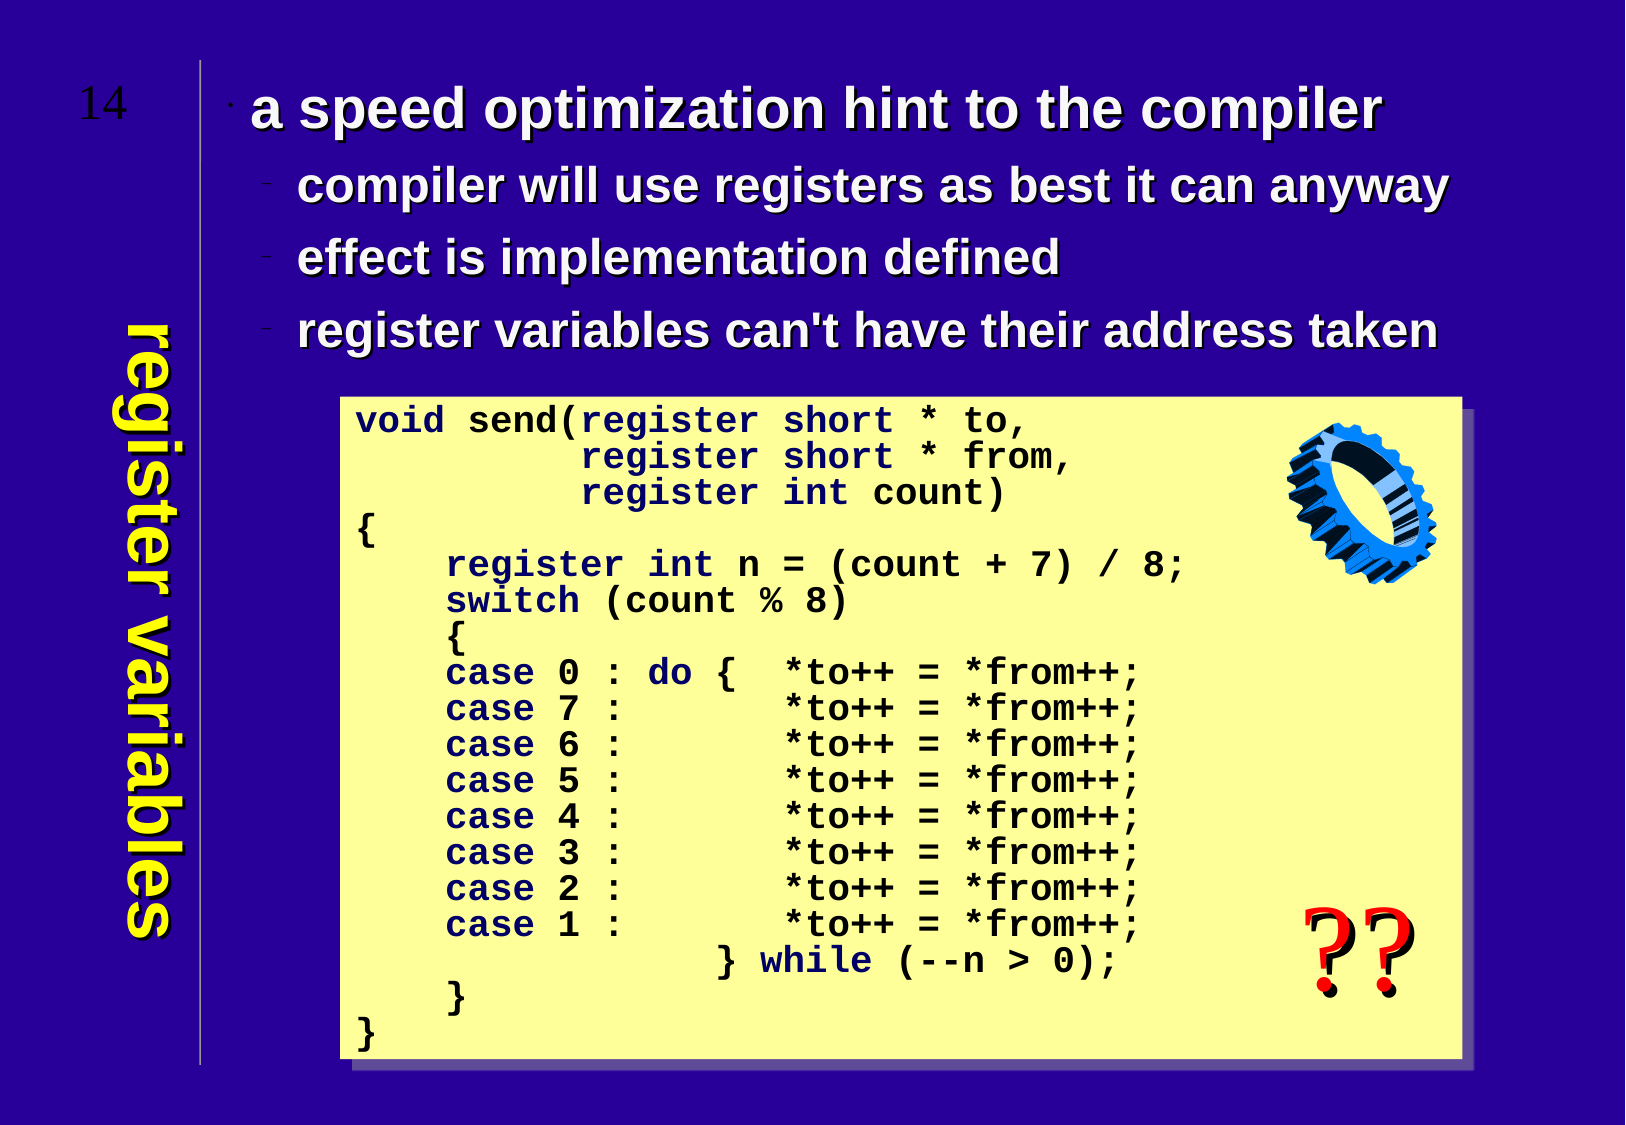

14
 a speed optimization hint to the compiler
compiler will use registers as best it can anyway
effect is implementation defined
register variables can't have their address taken
# register variables
void send(register short * to,
 register short * from,
 register int count)
{
 register int n = (count + 7) / 8;
 switch (count % 8)
 {
 case 0 : do { *to++ = *from++;
 case 7 : *to++ = *from++;
 case 6 : *to++ = *from++;
 case 5 : *to++ = *from++;
 case 4 : *to++ = *from++;
 case 3 : *to++ = *from++;
 case 2 : *to++ = *from++;
 case 1 : *to++ = *from++;
 } while (--n > 0);
 }
}
?
?